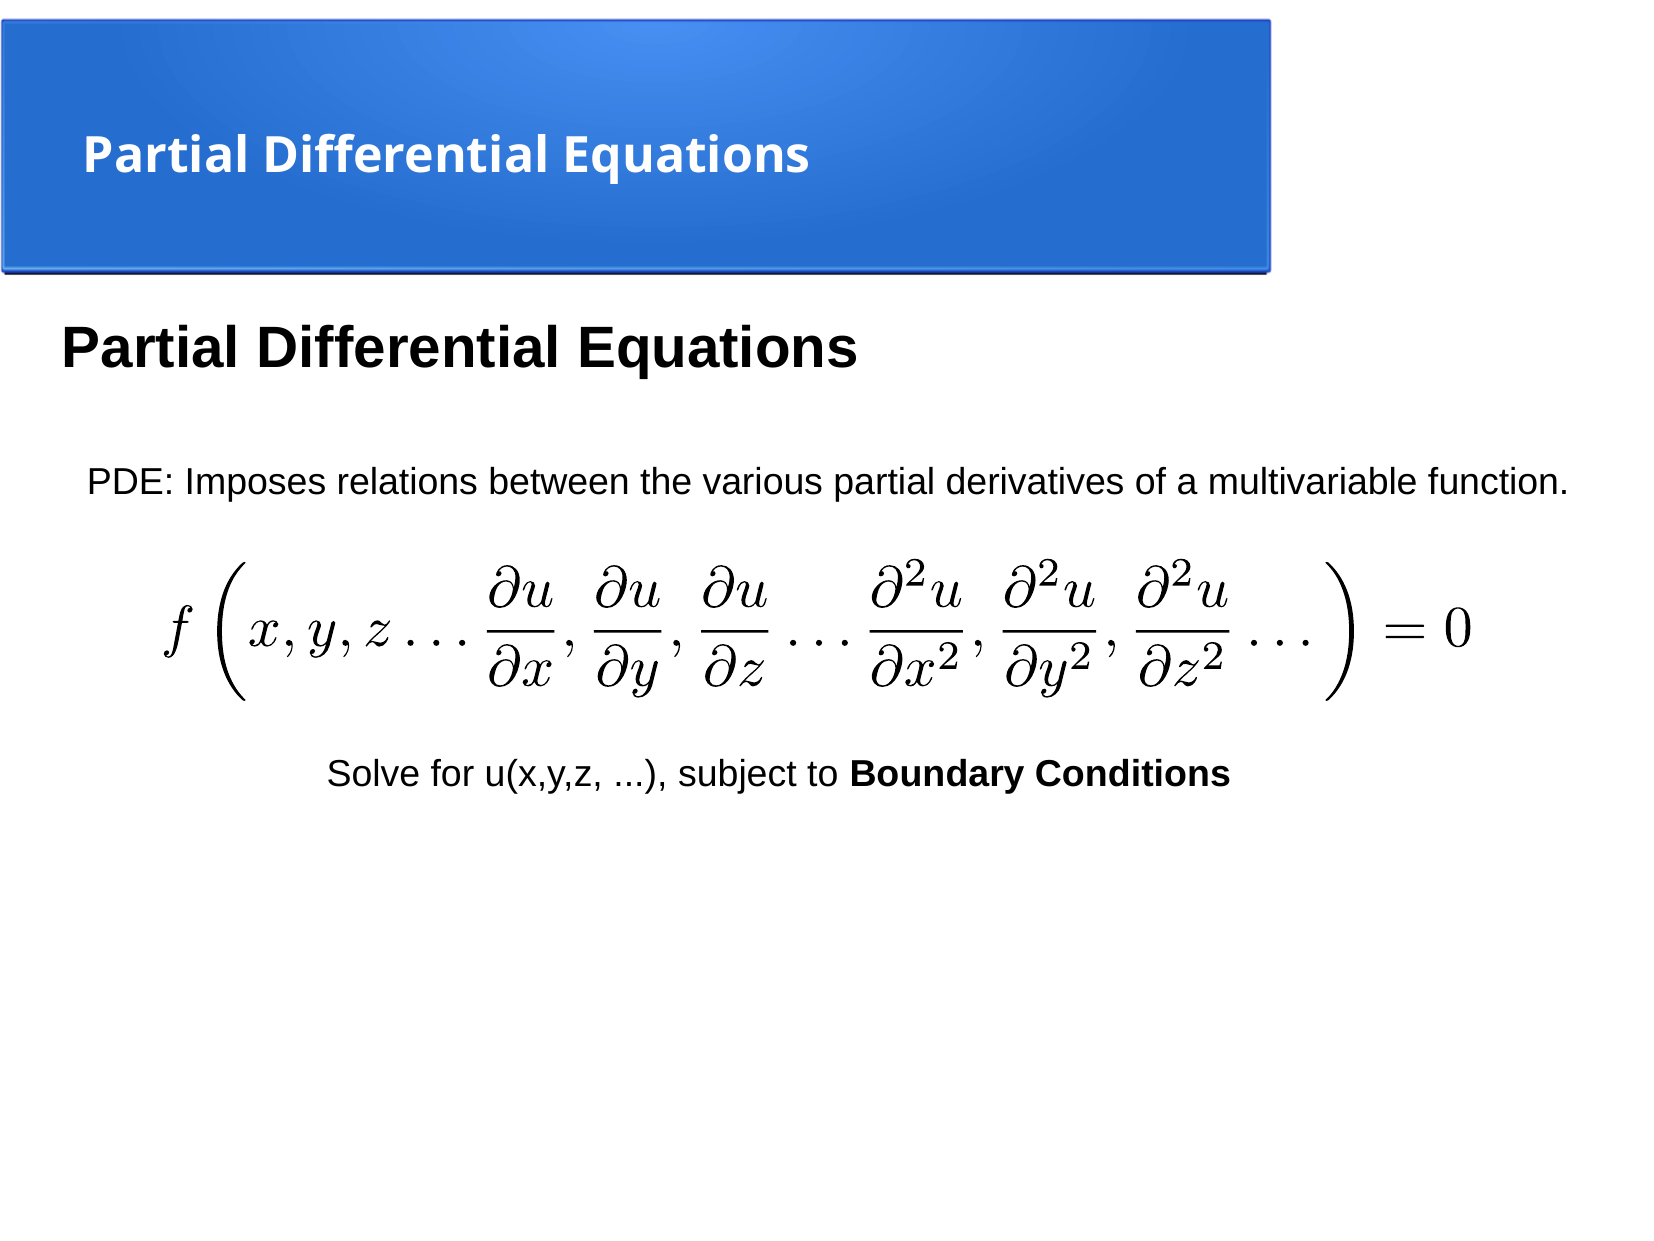

Partial Differential Equations
Partial Differential Equations
PDE: Imposes relations between the various partial derivatives of a multivariable function.
Solve for u(x,y,z, ...), subject to Boundary Conditions